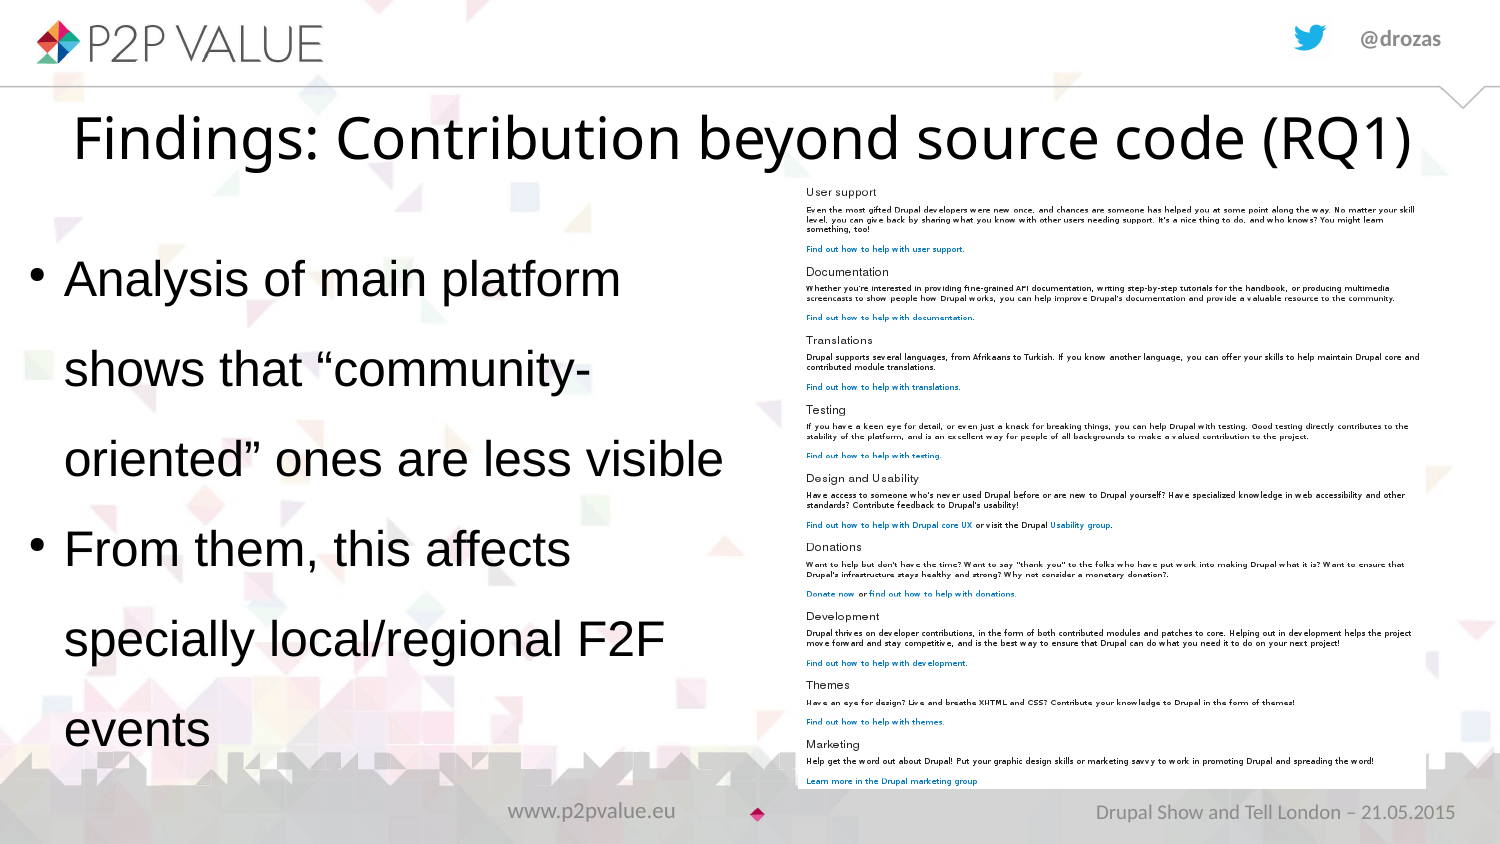

@drozas
Findings: Contribution beyond source code (RQ1)
# Analysis of main platform shows that “community-oriented” ones are less visible
From them, this affects specially local/regional F2F events
Drupal Show and Tell London – 21.05.2015
www.p2pvalue.eu